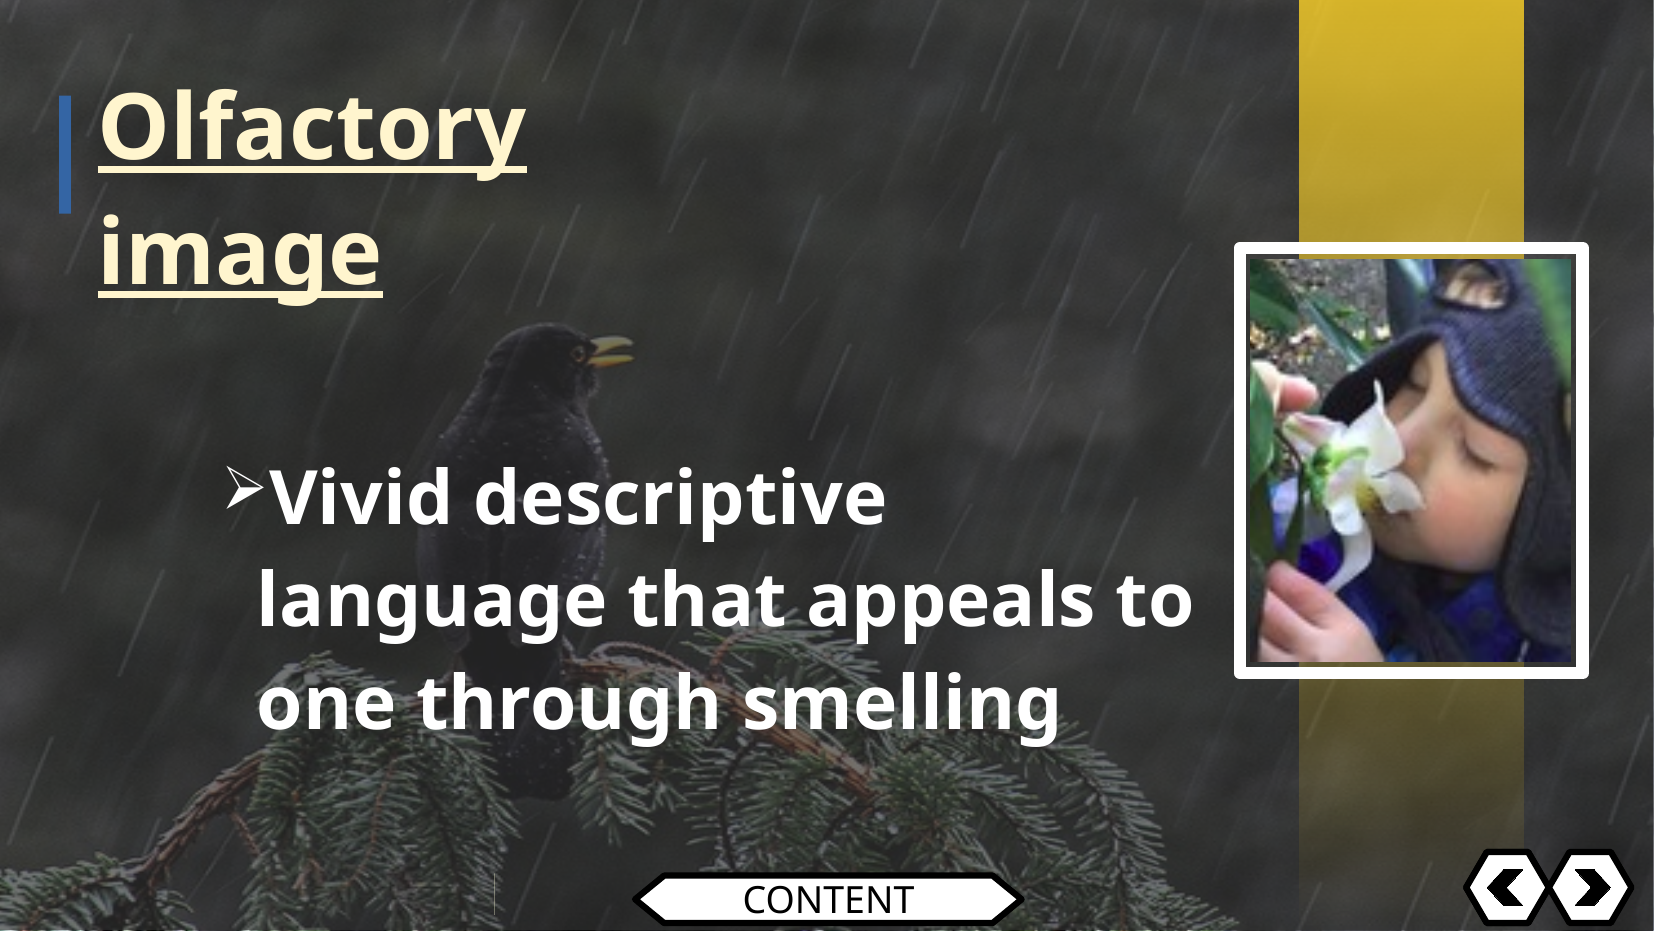

Olfactory image
Vivid descriptive language that appeals to one through smelling
POETIC DEVICES
CONTENT